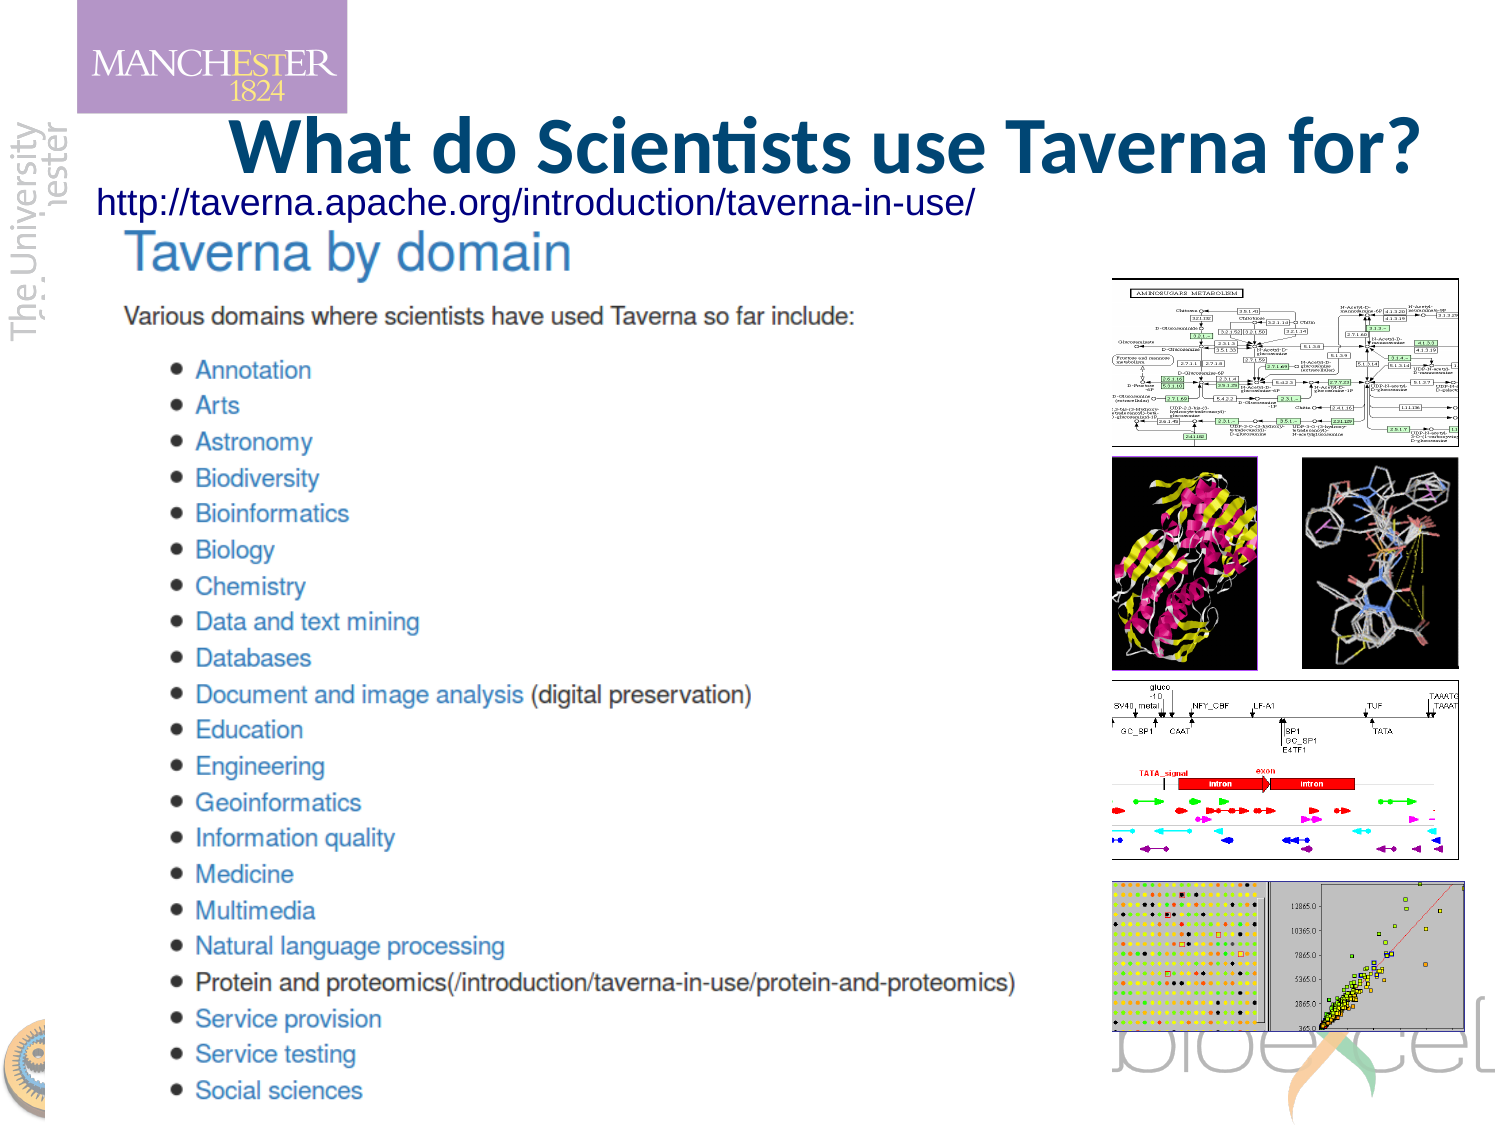

What do Scientists use Taverna for?
http://taverna.apache.org/introduction/taverna-in-use/